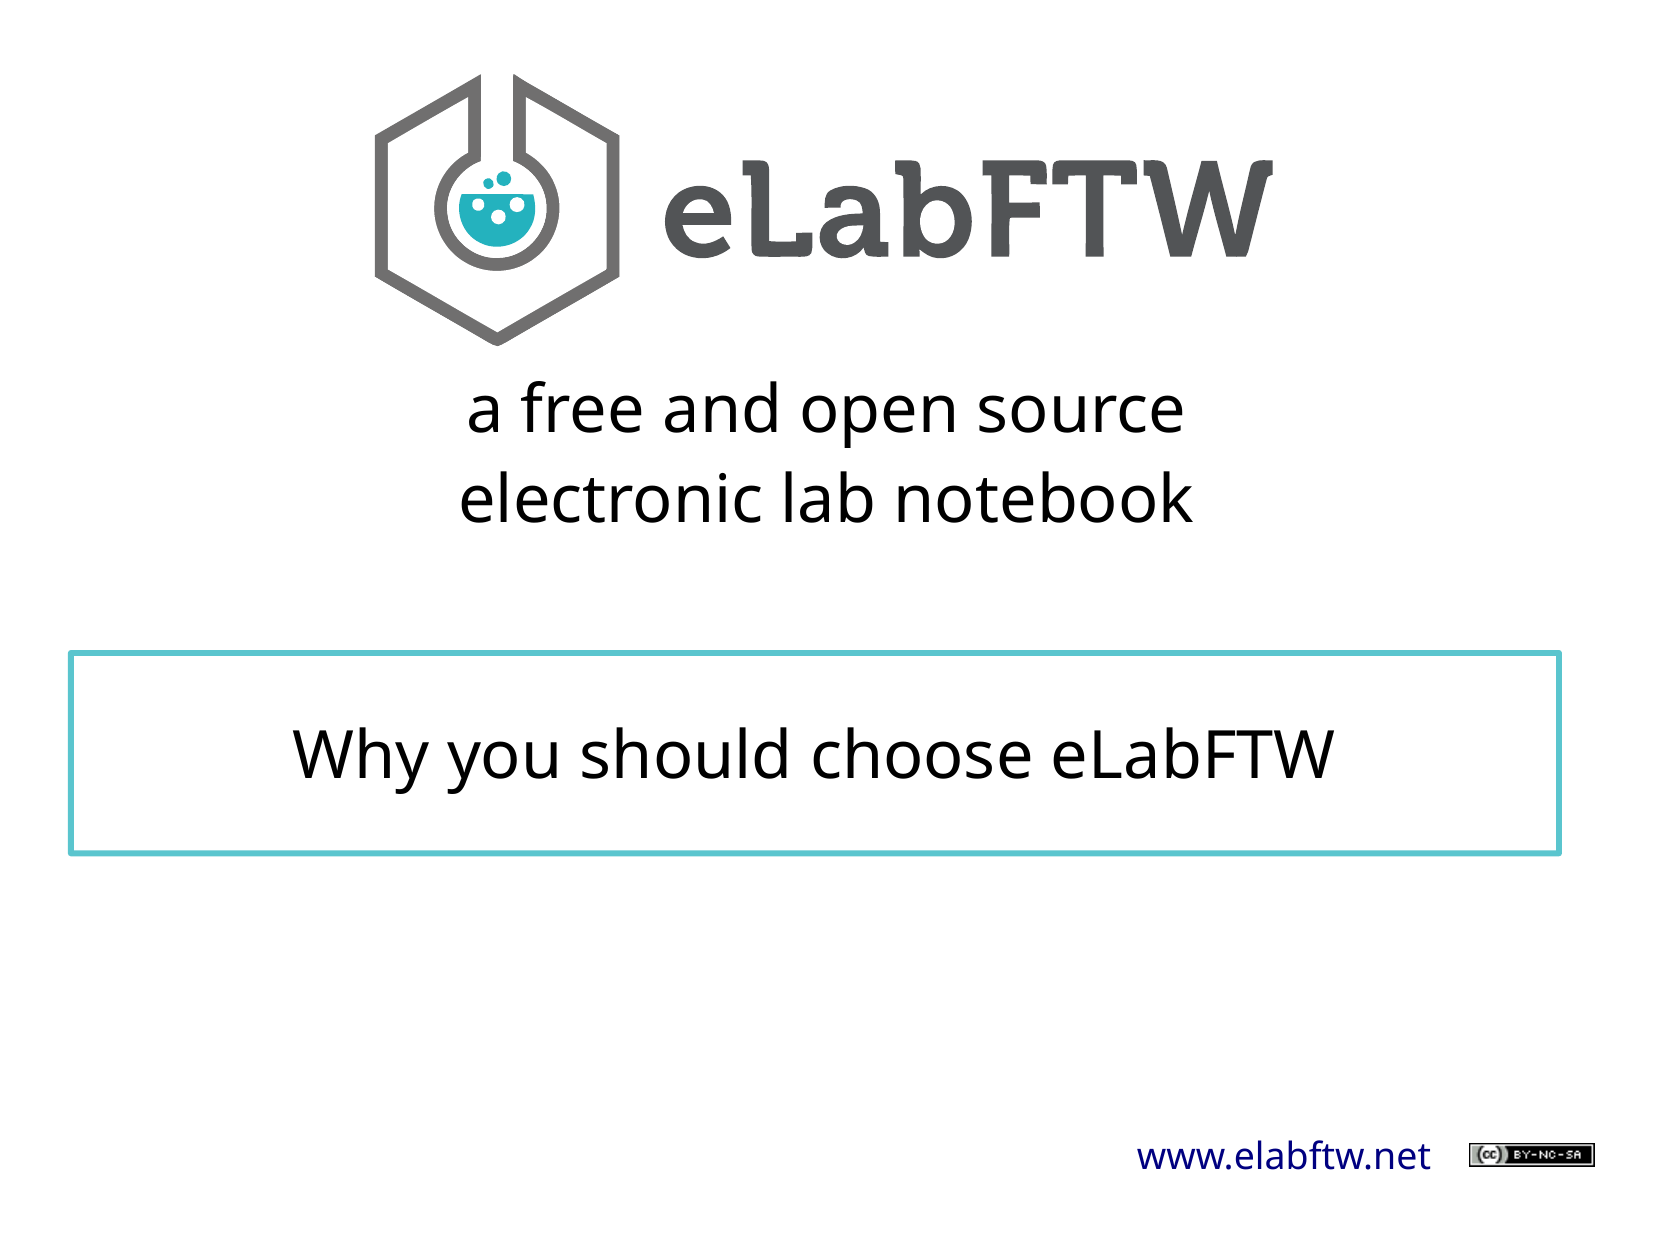

# a free and open source electronic lab notebook
Why you should choose eLabFTW
www.elabftw.net